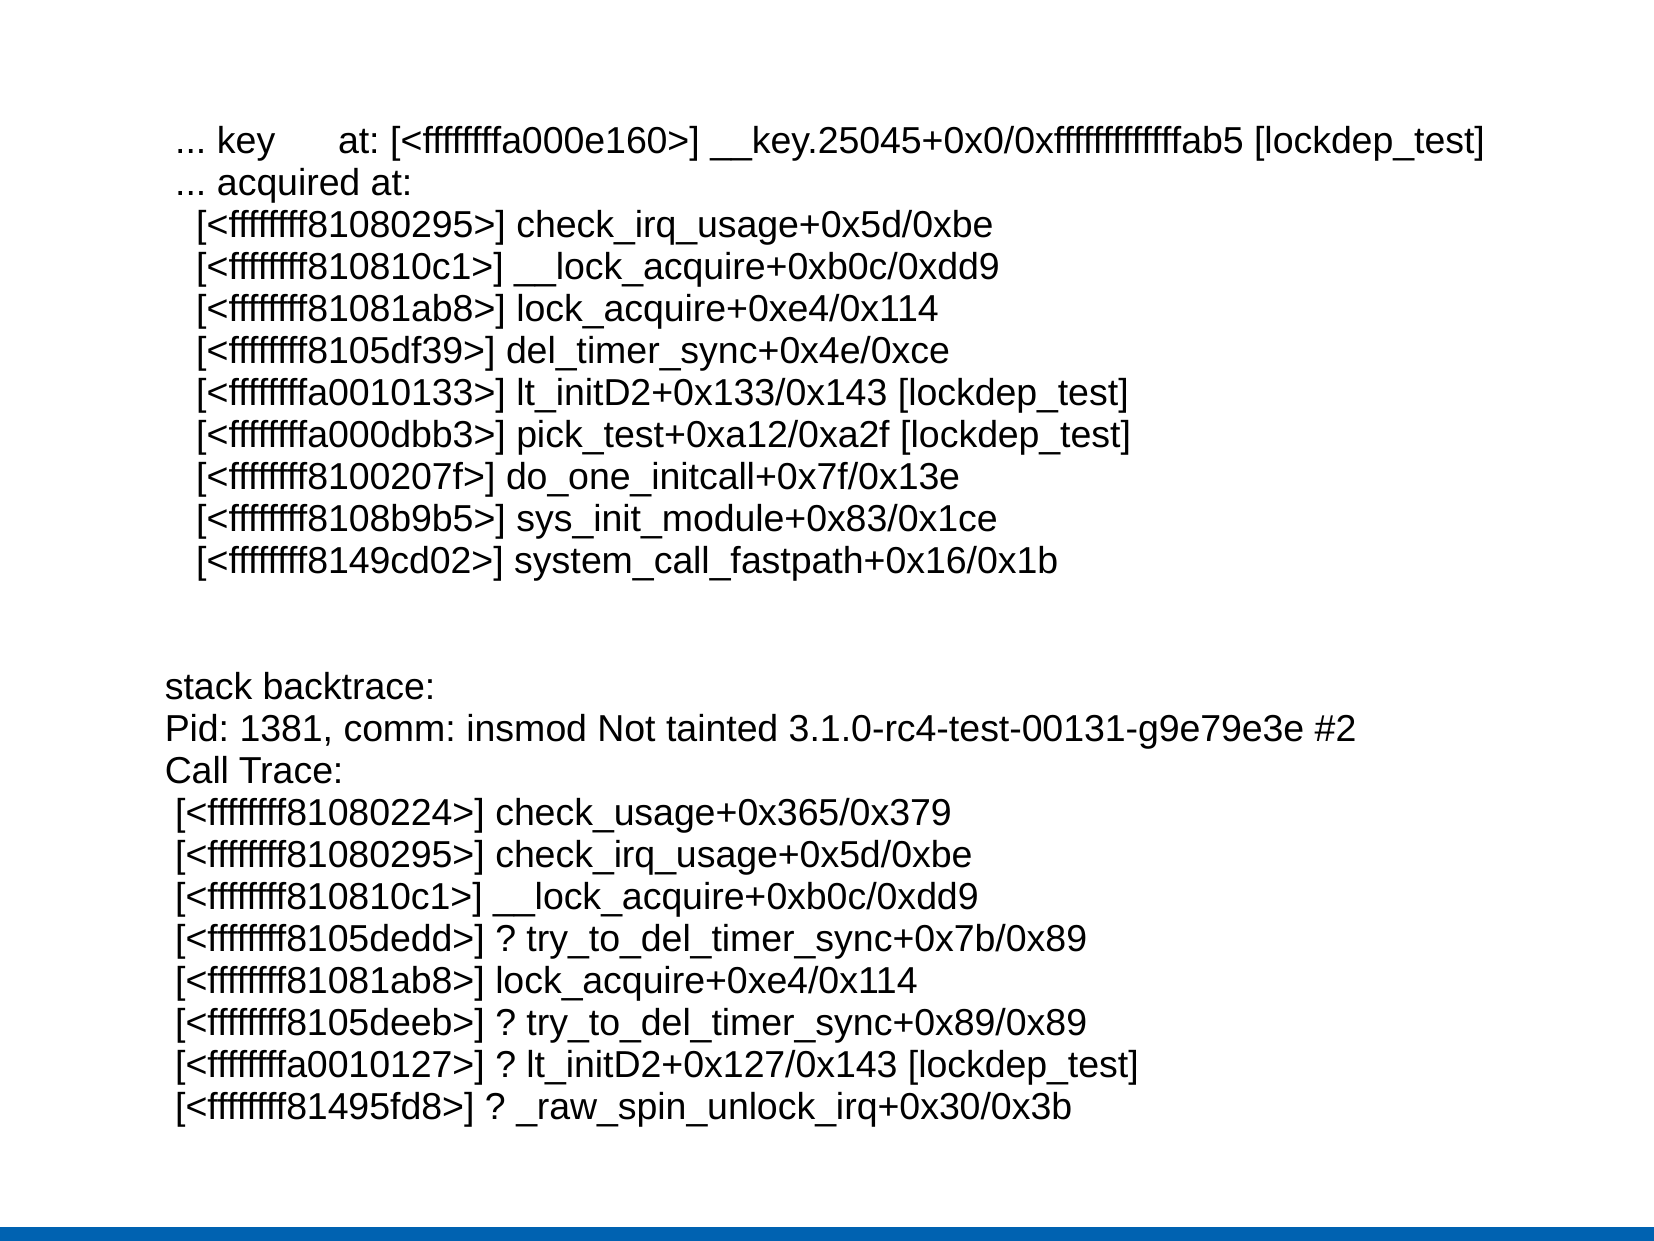

... key at: [<ffffffffa000e160>] __key.25045+0x0/0xfffffffffffffab5 [lockdep_test]
 ... acquired at:
 [<ffffffff81080295>] check_irq_usage+0x5d/0xbe
 [<ffffffff810810c1>] __lock_acquire+0xb0c/0xdd9
 [<ffffffff81081ab8>] lock_acquire+0xe4/0x114
 [<ffffffff8105df39>] del_timer_sync+0x4e/0xce
 [<ffffffffa0010133>] lt_initD2+0x133/0x143 [lockdep_test]
 [<ffffffffa000dbb3>] pick_test+0xa12/0xa2f [lockdep_test]
 [<ffffffff8100207f>] do_one_initcall+0x7f/0x13e
 [<ffffffff8108b9b5>] sys_init_module+0x83/0x1ce
 [<ffffffff8149cd02>] system_call_fastpath+0x16/0x1b
stack backtrace:
Pid: 1381, comm: insmod Not tainted 3.1.0-rc4-test-00131-g9e79e3e #2
Call Trace:
 [<ffffffff81080224>] check_usage+0x365/0x379
 [<ffffffff81080295>] check_irq_usage+0x5d/0xbe
 [<ffffffff810810c1>] __lock_acquire+0xb0c/0xdd9
 [<ffffffff8105dedd>] ? try_to_del_timer_sync+0x7b/0x89
 [<ffffffff81081ab8>] lock_acquire+0xe4/0x114
 [<ffffffff8105deeb>] ? try_to_del_timer_sync+0x89/0x89
 [<ffffffffa0010127>] ? lt_initD2+0x127/0x143 [lockdep_test]
 [<ffffffff81495fd8>] ? _raw_spin_unlock_irq+0x30/0x3b